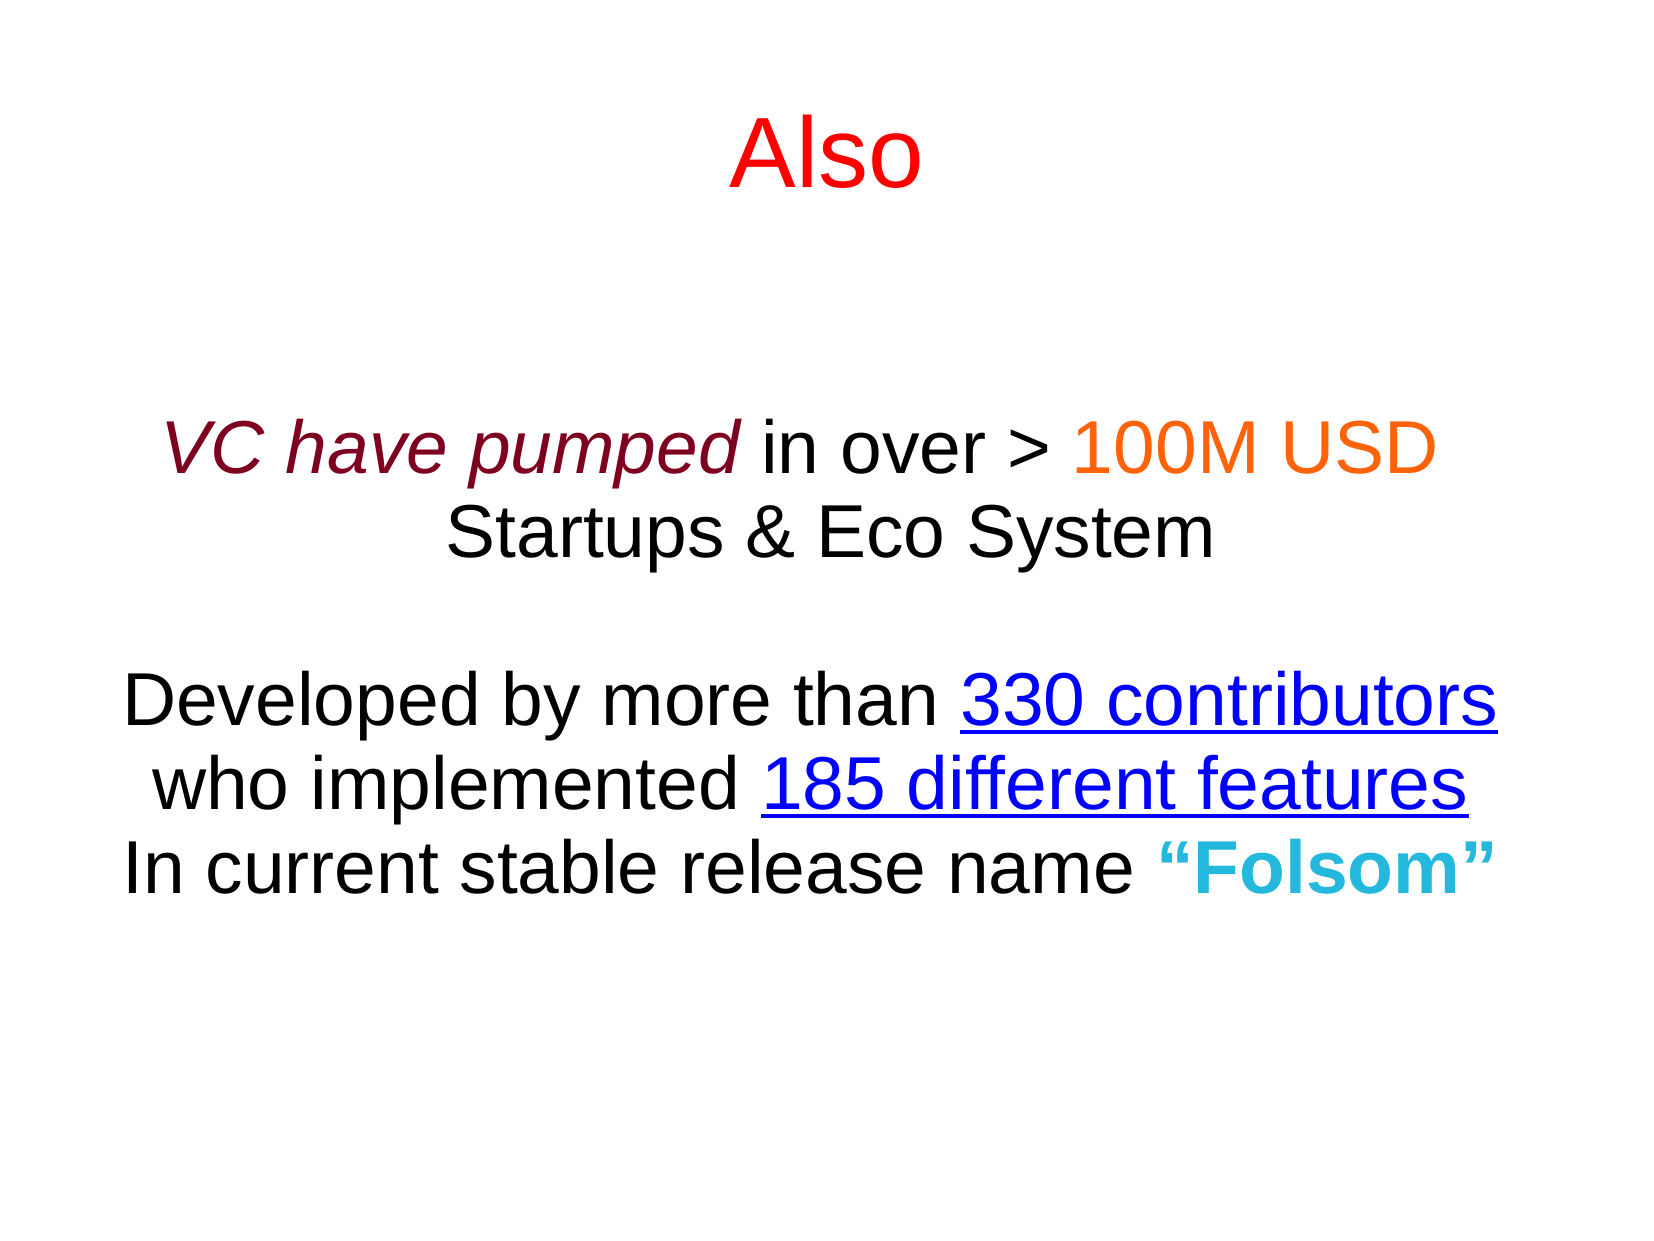

# Also
VC have pumped in over > 100M USD
 Startups & Eco System
Developed by more than 330 contributors who implemented 185 different features
In current stable release name “Folsom”